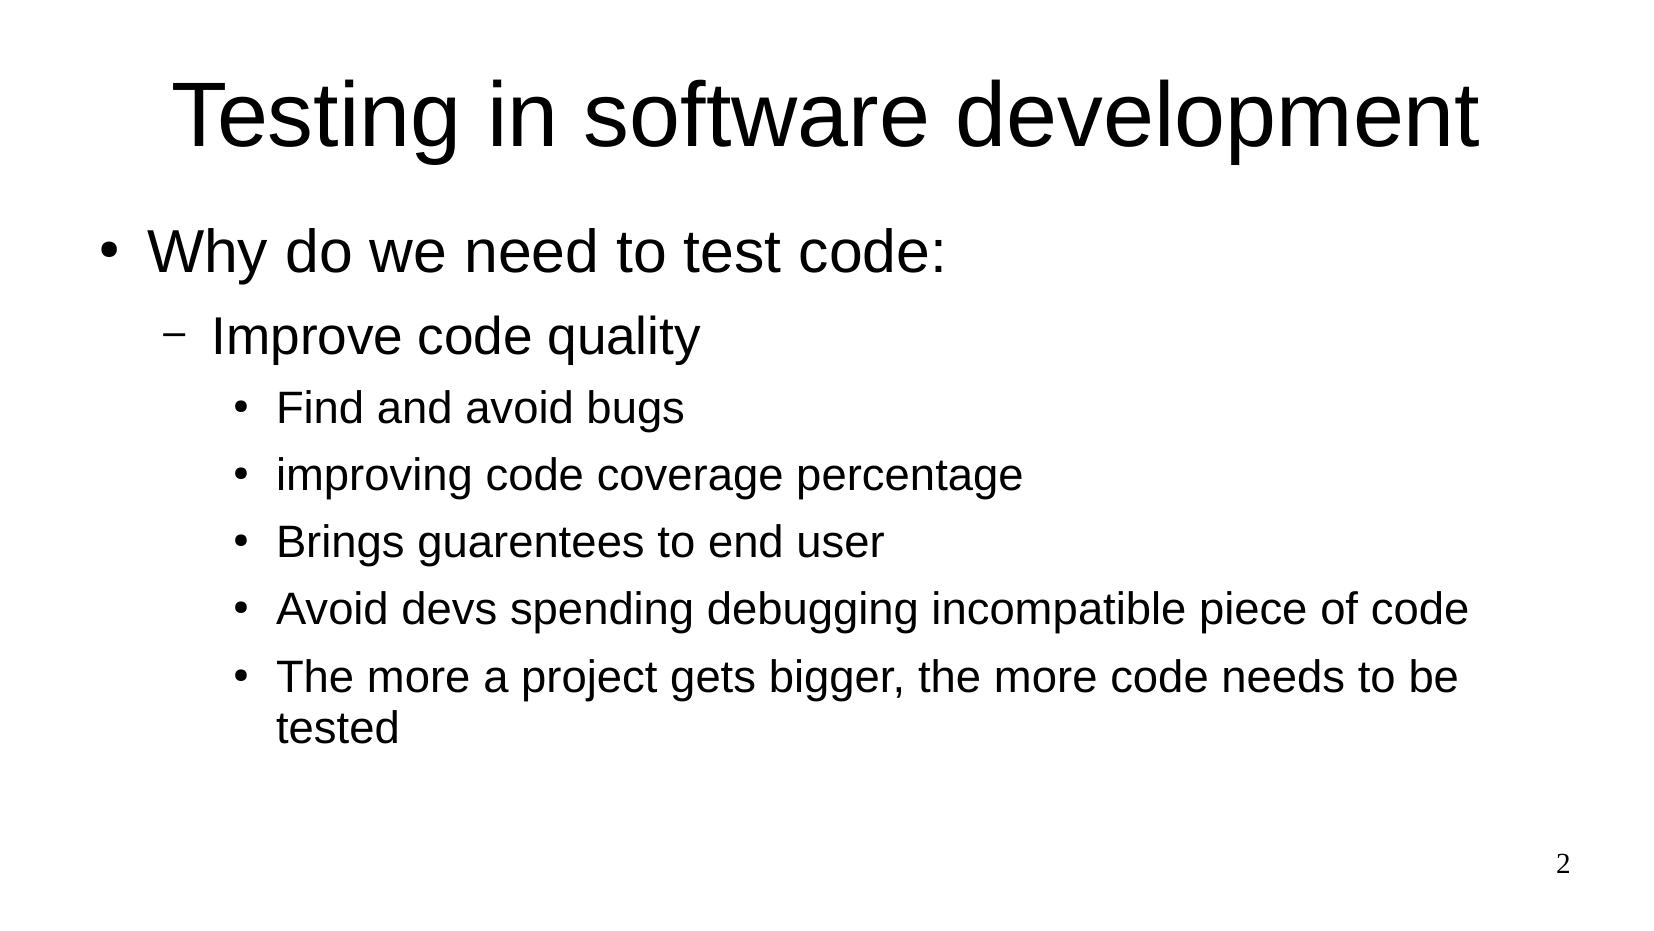

# Testing in software development
Why do we need to test code:
Improve code quality
Find and avoid bugs
improving code coverage percentage
Brings guarentees to end user
Avoid devs spending debugging incompatible piece of code
The more a project gets bigger, the more code needs to be tested
2